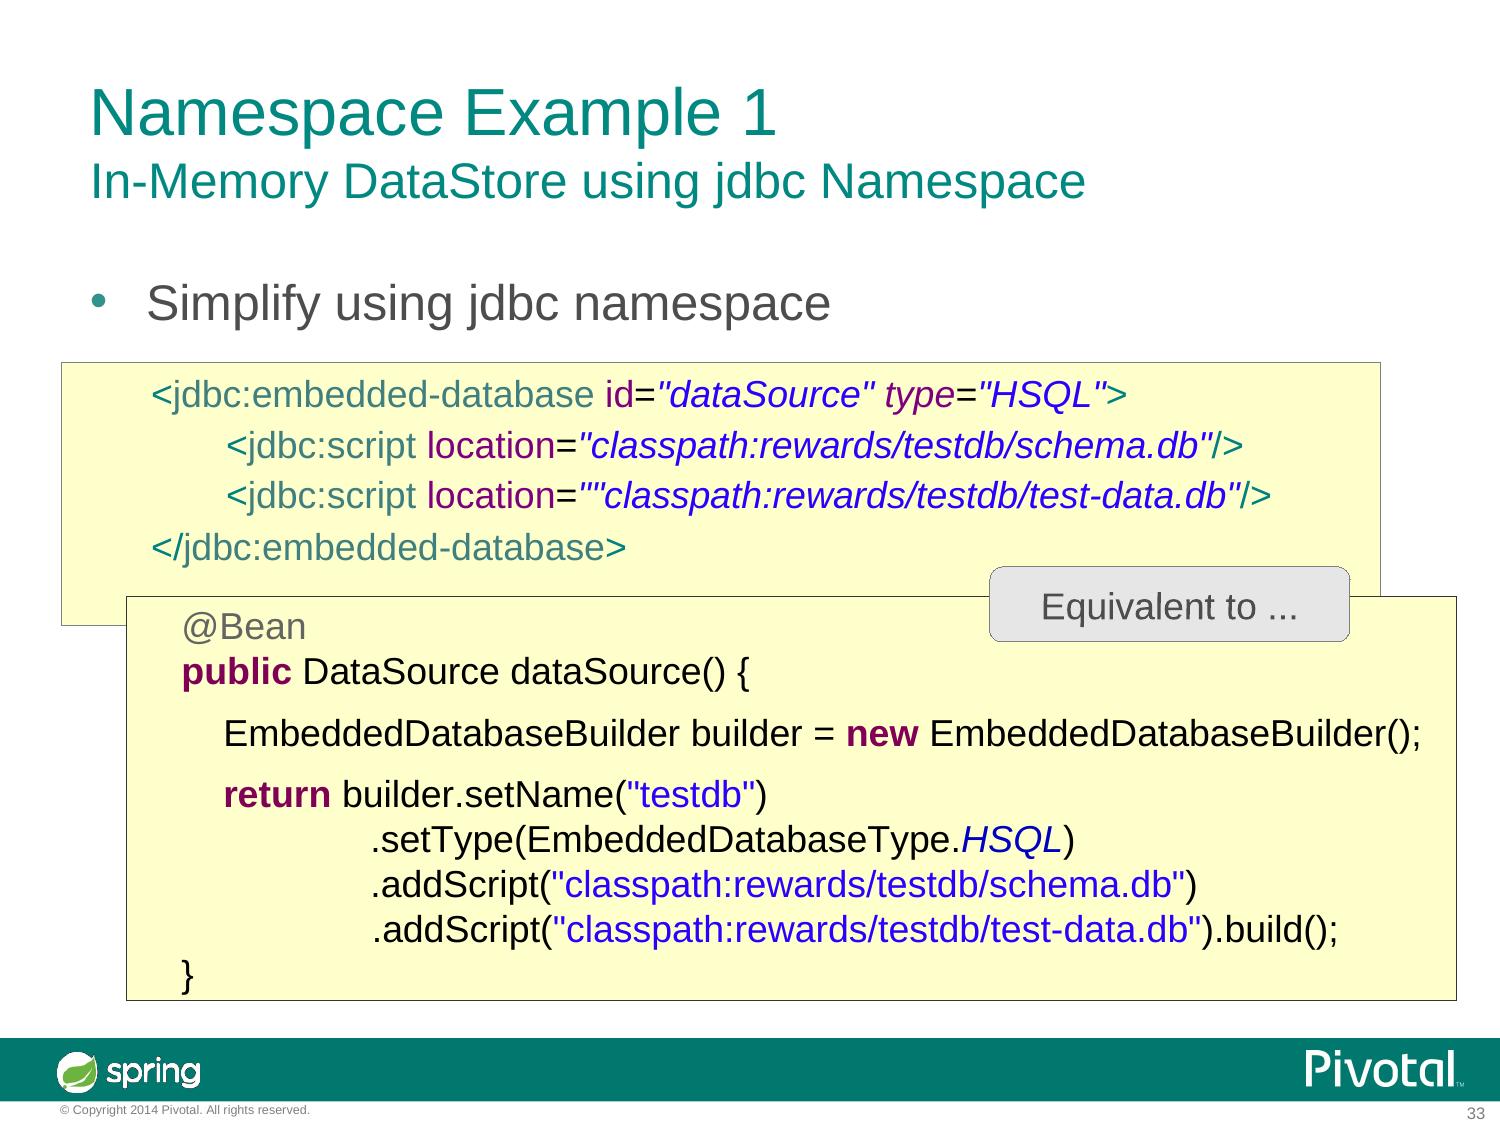

# Namespace Example 1 In-Memory DataStore using jdbc Namespace
Simplify using jdbc namespace
 	<jdbc:embedded-database id="dataSource" type="HSQL">
		<jdbc:script location="classpath:rewards/testdb/schema.db"/>
		<jdbc:script location=""classpath:rewards/testdb/test-data.db"/>
	</jdbc:embedded-database>
Equivalent to ...
 @Bean
 public DataSource dataSource() {
 EmbeddedDatabaseBuilder builder = new EmbeddedDatabaseBuilder();
 return builder.setName("testdb")
 .setType(EmbeddedDatabaseType.HSQL)
 .addScript("classpath:rewards/testdb/schema.db")
	 .addScript("classpath:rewards/testdb/test-data.db").build();
 }